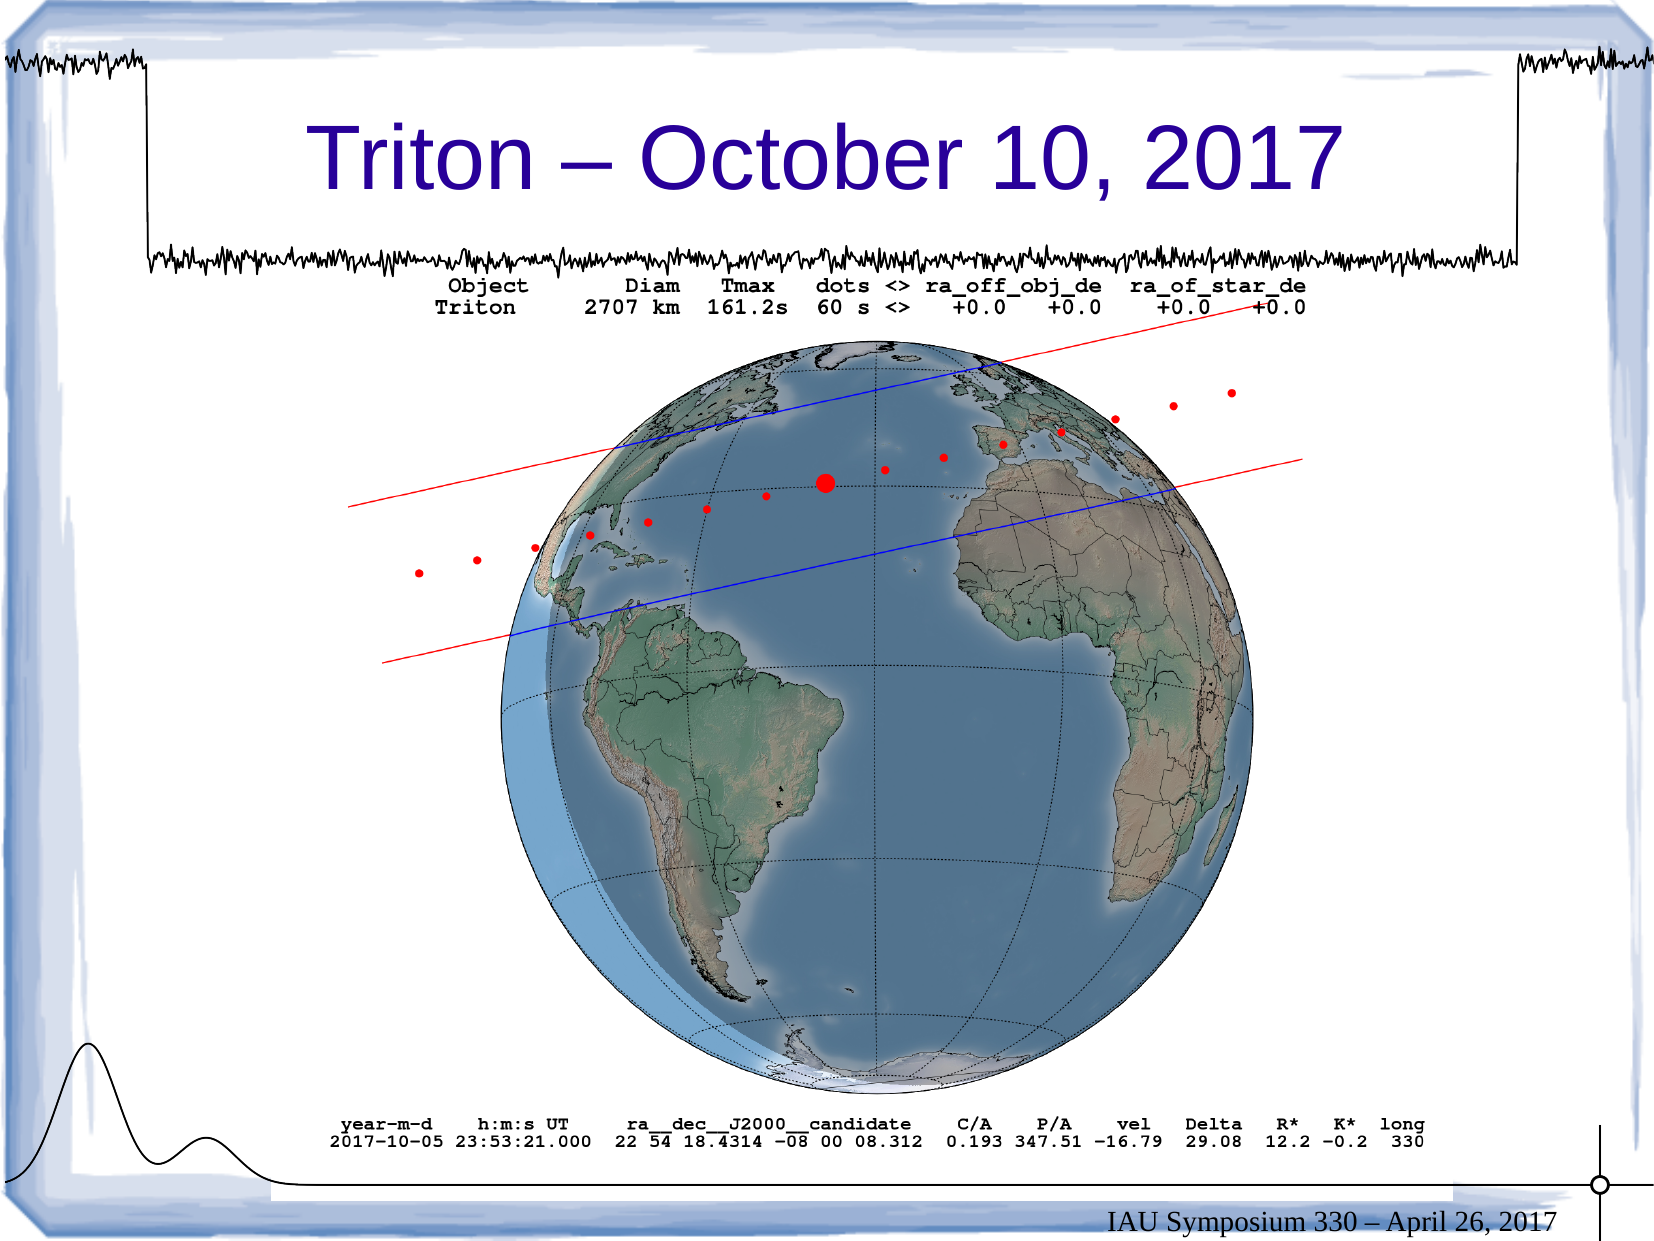

# Triton – October 10, 2017
IAU Symposium 330 – April 26, 2017